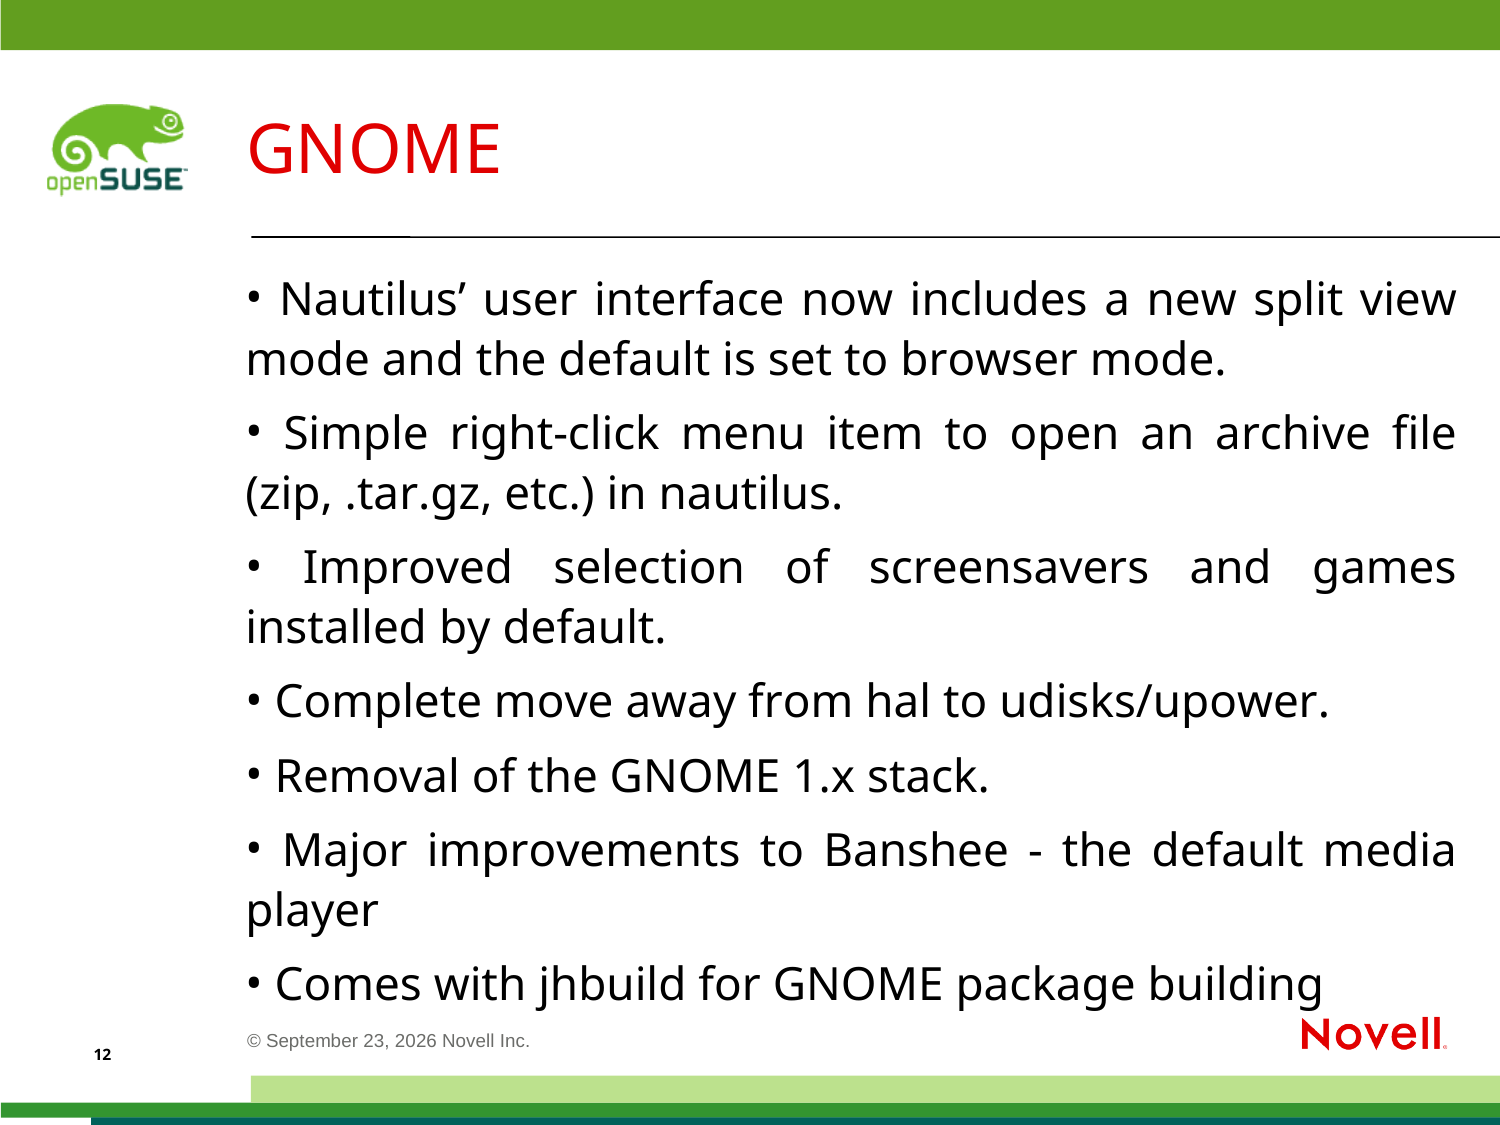

# GNOME
 Nautilus’ user interface now includes a new split view mode and the default is set to browser mode.
 Simple right-click menu item to open an archive file (zip, .tar.gz, etc.) in nautilus.
 Improved selection of screensavers and games installed by default.
 Complete move away from hal to udisks/upower.
 Removal of the GNOME 1.x stack.
 Major improvements to Banshee - the default media player
 Comes with jhbuild for GNOME package building